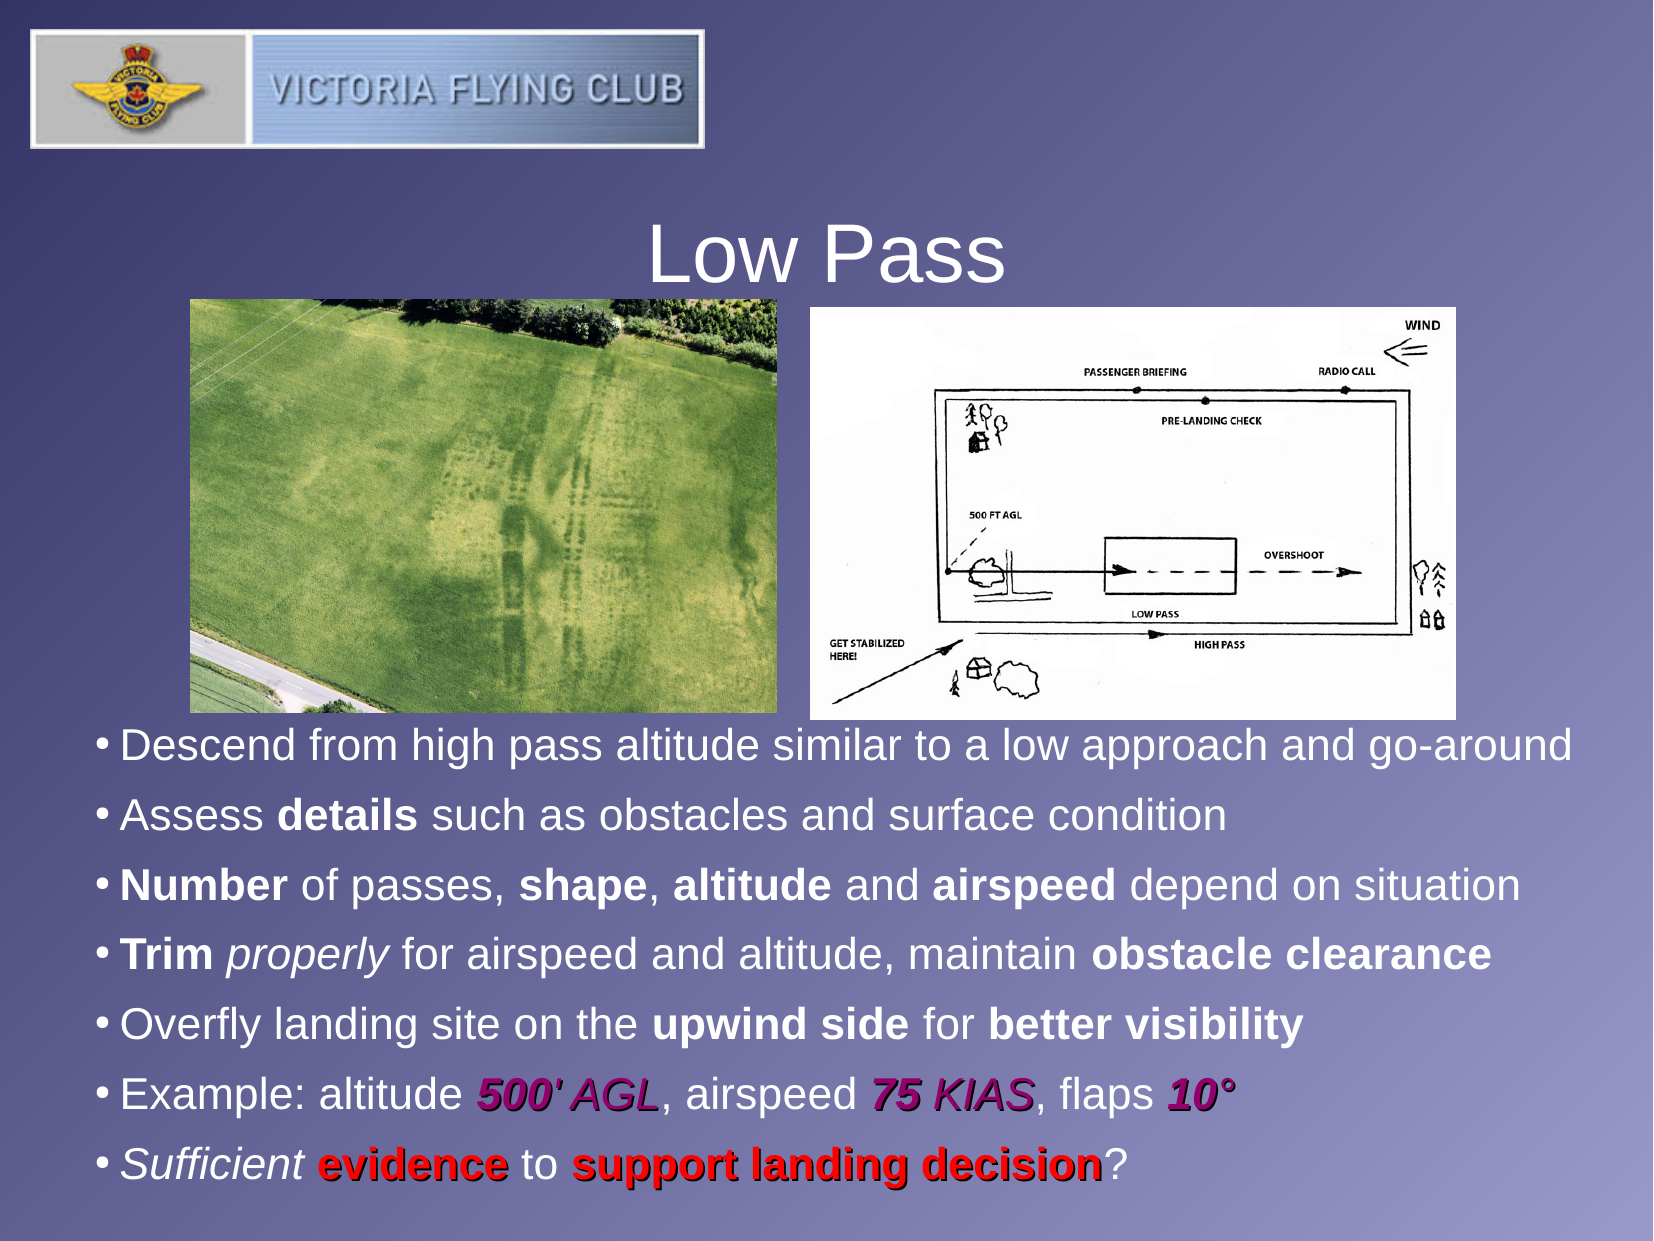

# Low Pass
Descend from high pass altitude similar to a low approach and go-around
Assess details such as obstacles and surface condition
Number of passes, shape, altitude and airspeed depend on situation
Trim properly for airspeed and altitude, maintain obstacle clearance
Overfly landing site on the upwind side for better visibility
Example: altitude 500' AGL, airspeed 75 KIAS, flaps 10°
Sufficient evidence to support landing decision?